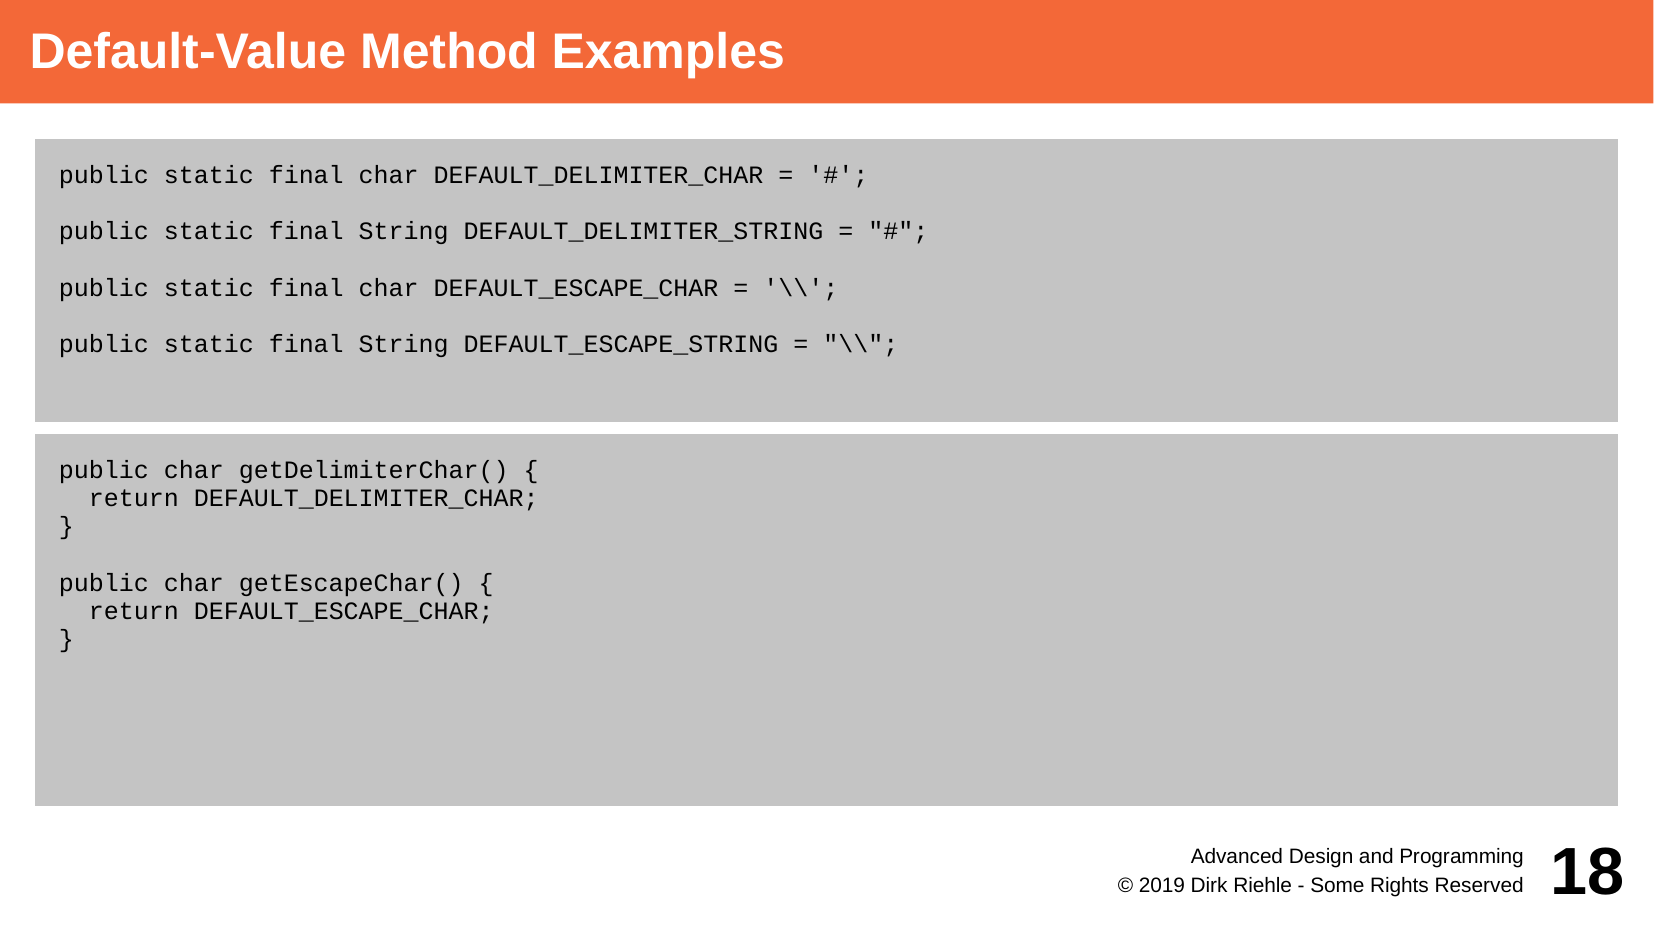

# Default-Value Method Examples
public static final char DEFAULT_DELIMITER_CHAR = '#';
public static final String DEFAULT_DELIMITER_STRING = "#";
public static final char DEFAULT_ESCAPE_CHAR = '\\';
public static final String DEFAULT_ESCAPE_STRING = "\\";
public char getDelimiterChar() {
 return DEFAULT_DELIMITER_CHAR;
}
public char getEscapeChar() {
 return DEFAULT_ESCAPE_CHAR;
}
Advanced Design and Programming
18
© 2019 Dirk Riehle - Some Rights Reserved